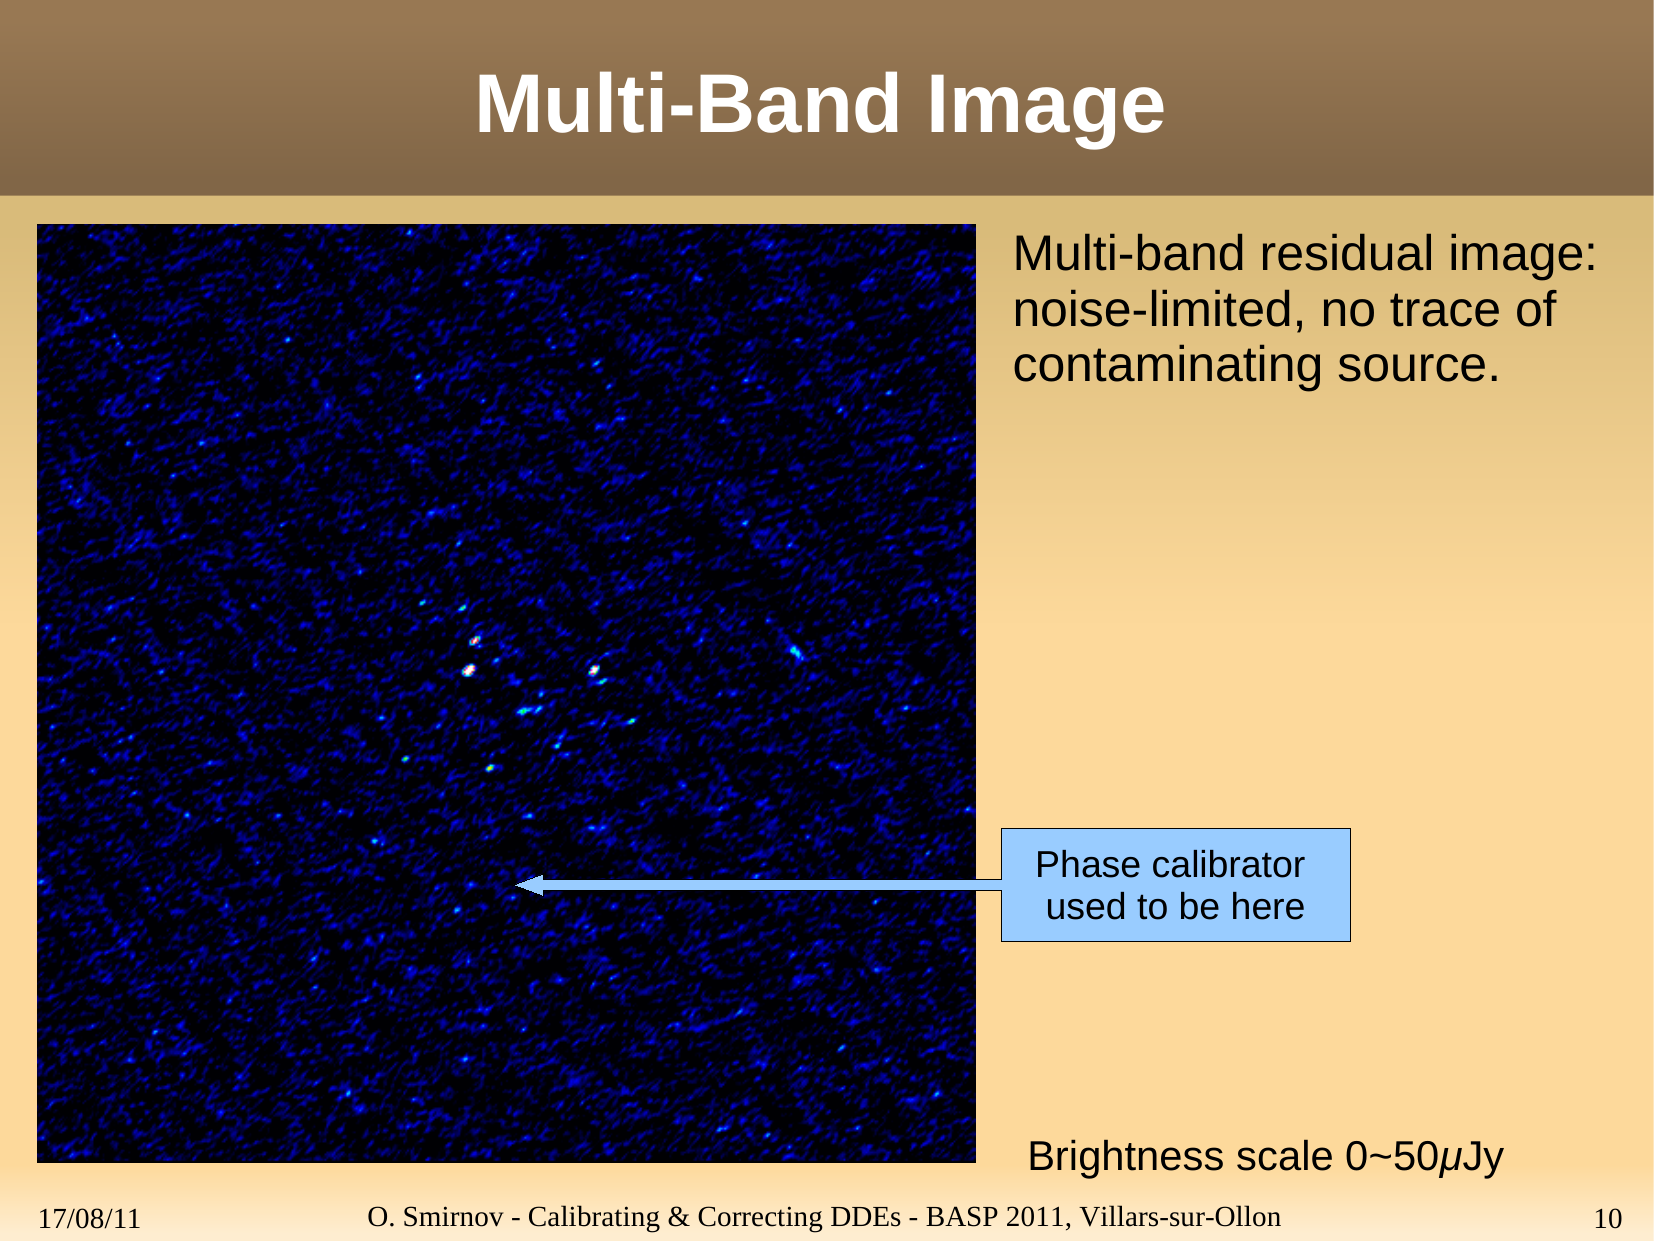

# Multi-Band Image
Multi-band residual image:
noise-limited, no trace of contaminating source.
Phase calibrator
used to be here
Brightness scale 0~50μJy
O. Smirnov - Calibrating & Correcting DDEs - BASP 2011, Villars-sur-Ollon
17/08/11
10